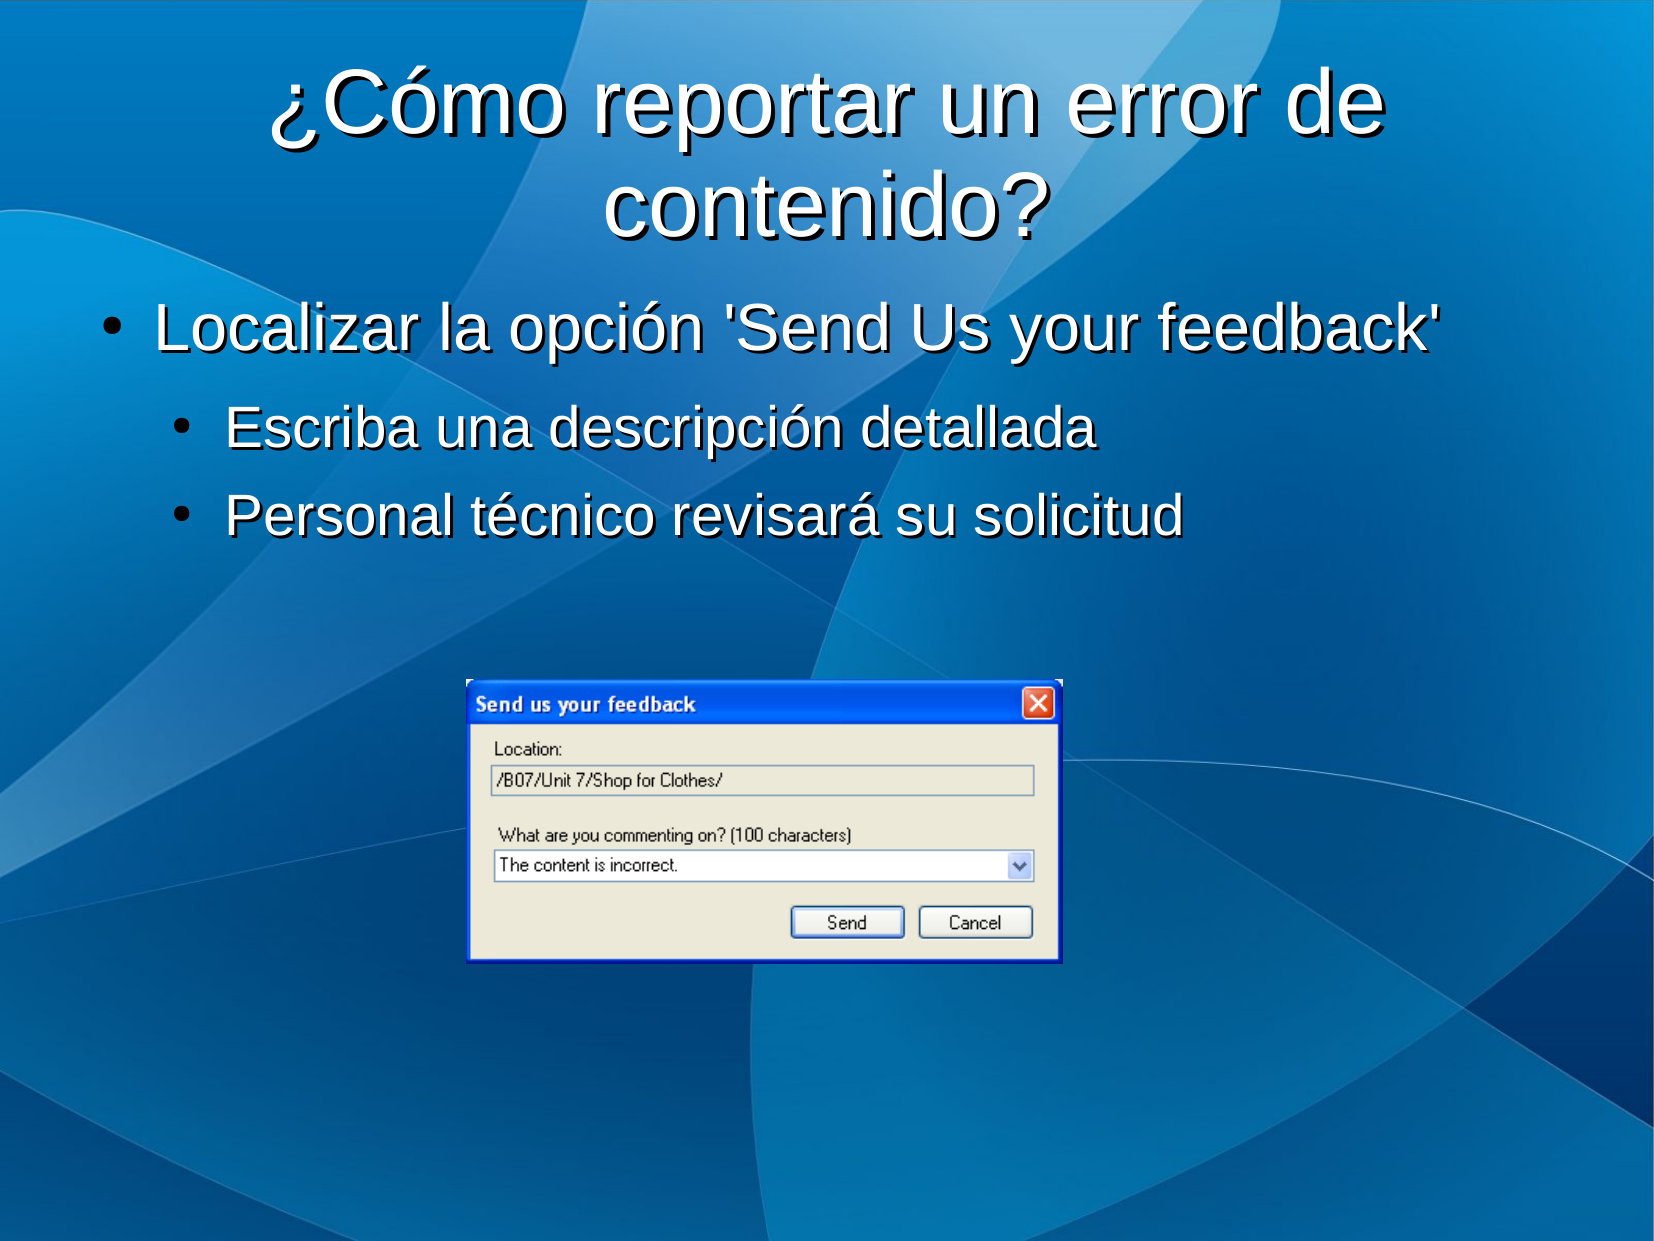

# ¿Cómo reportar un error de contenido?
Localizar la opción 'Send Us your feedback'
Escriba una descripción detallada
Personal técnico revisará su solicitud